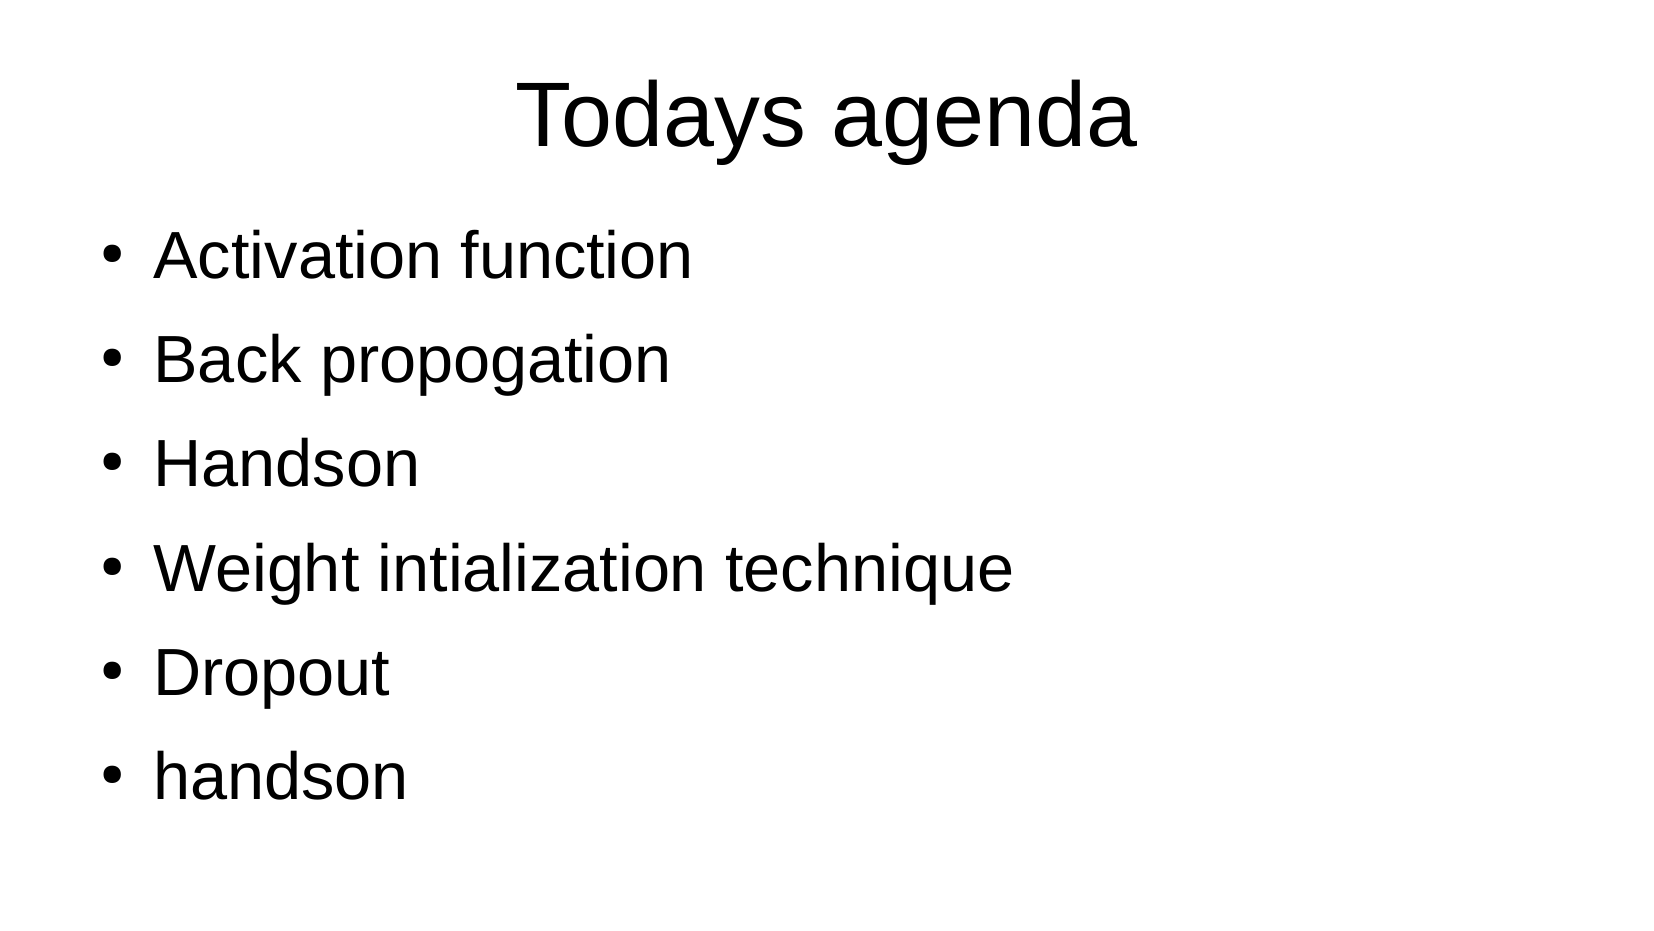

# Todays agenda
Activation function
Back propogation
Handson
Weight intialization technique
Dropout
handson